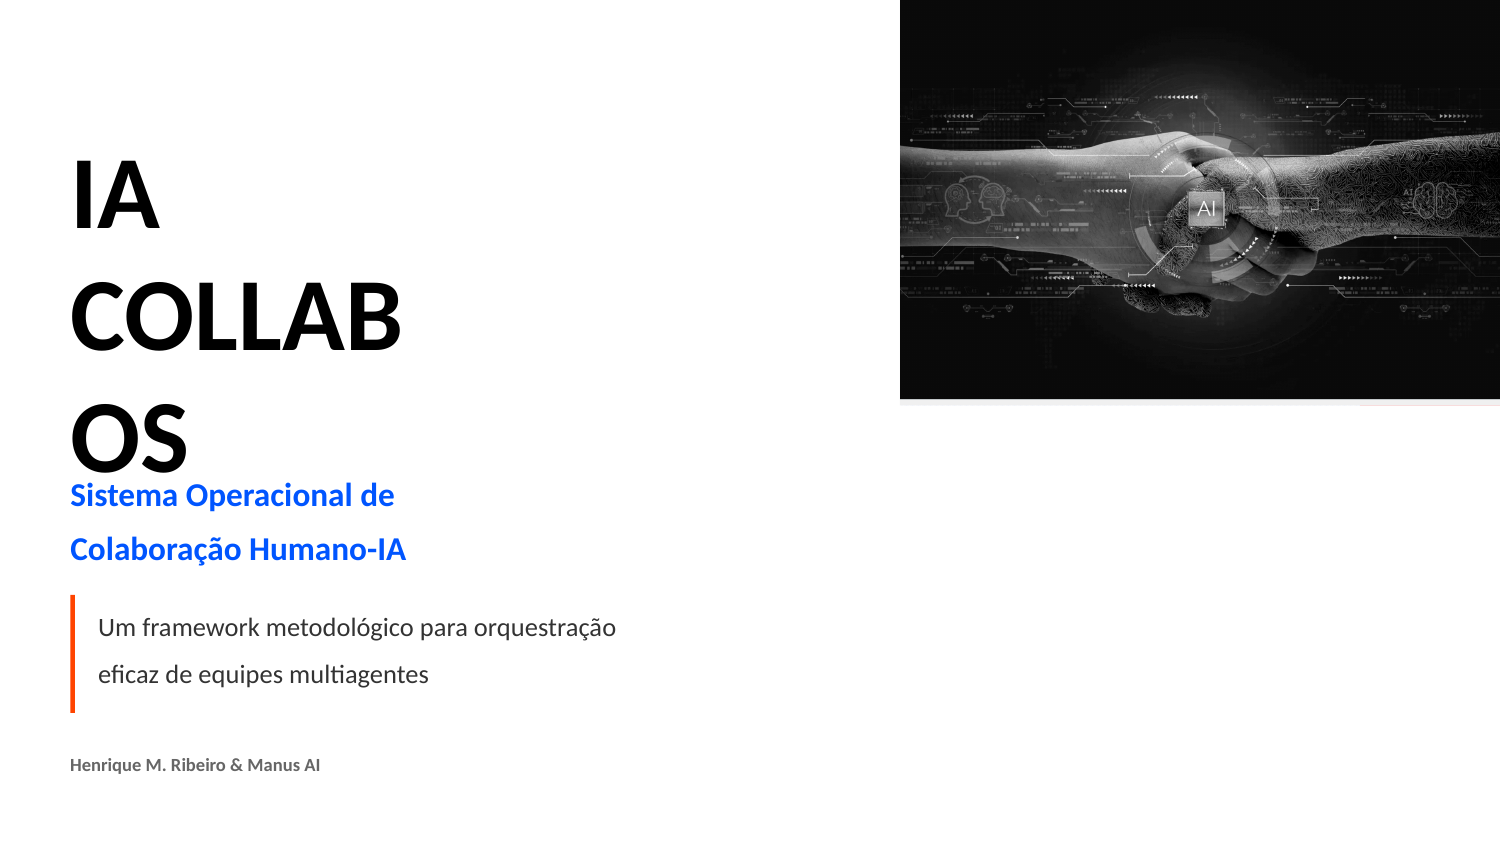

IA
COLLAB
OS
Sistema Operacional de
Colaboração Humano-IA
Um framework metodológico para orquestração eficaz de equipes multiagentes
Henrique M. Ribeiro & Manus AI